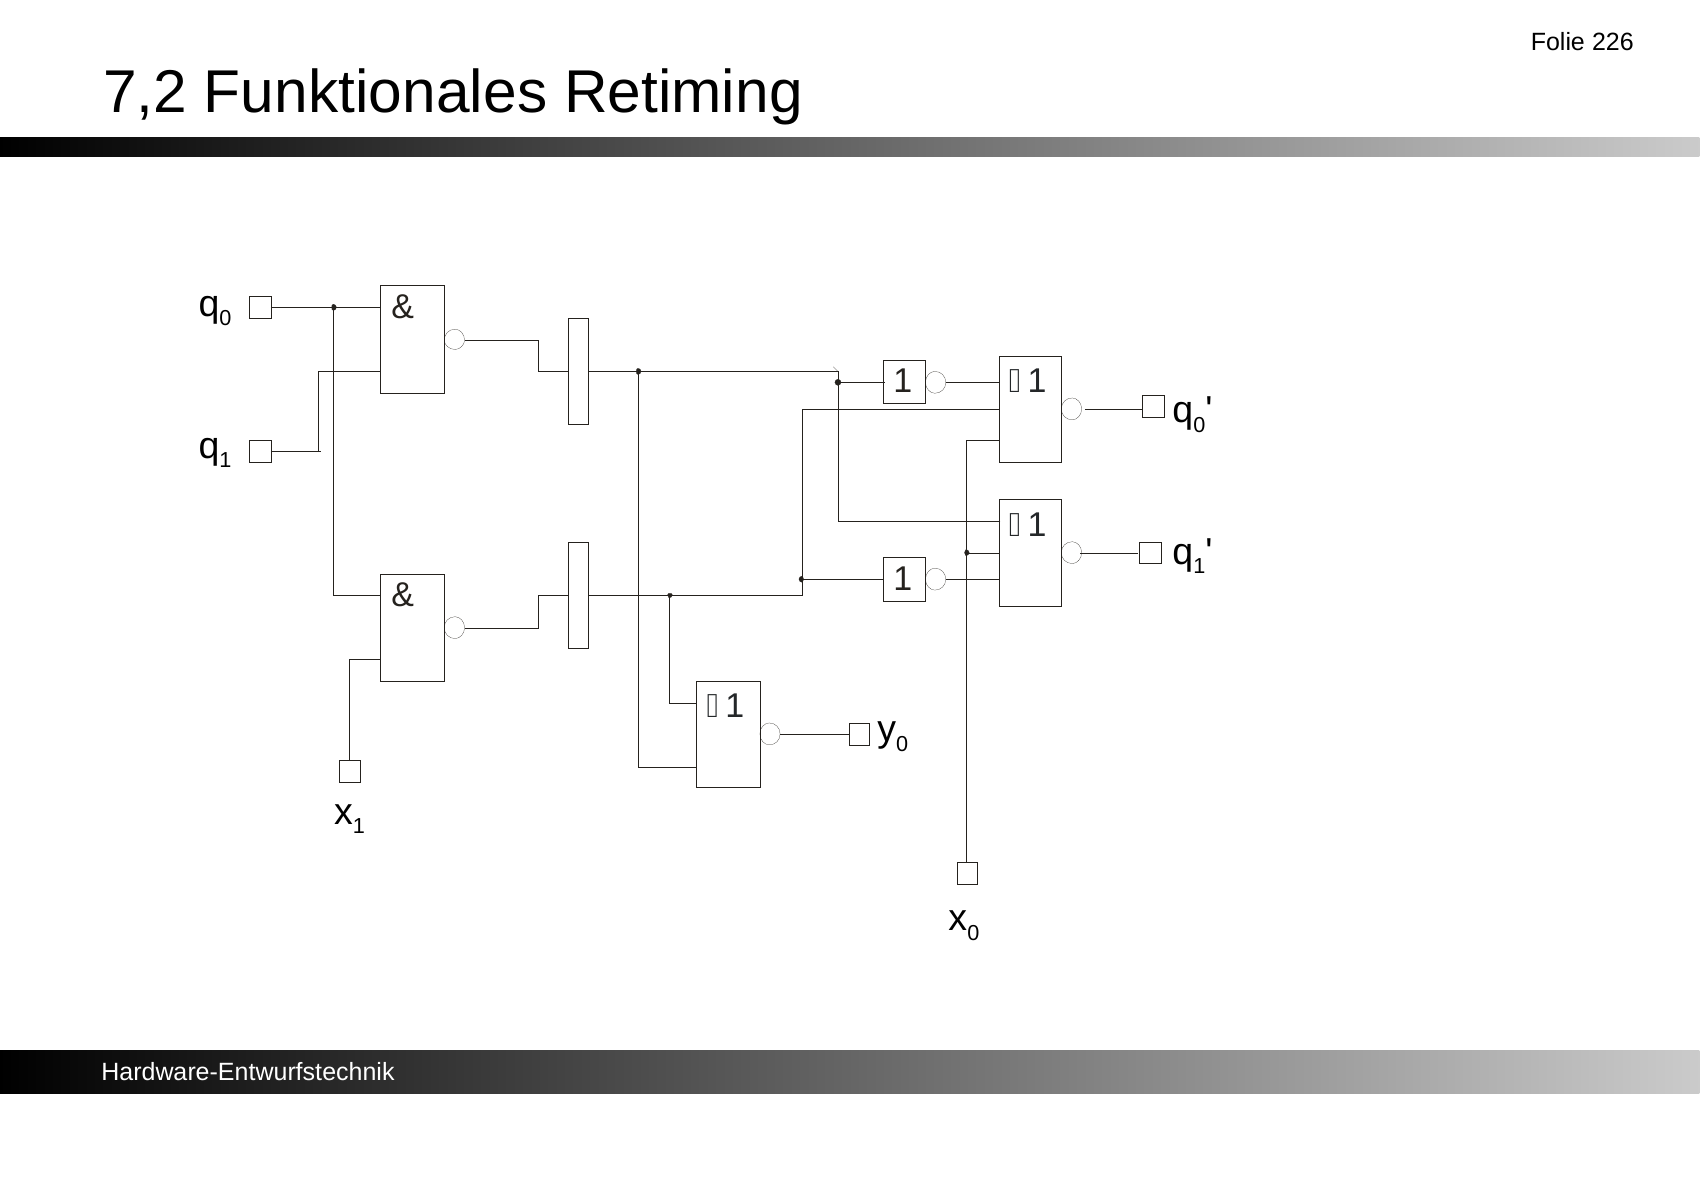

# 7,2 Funktionales Retiming
q0
q0'
q1
q1'
y0
x1
x0